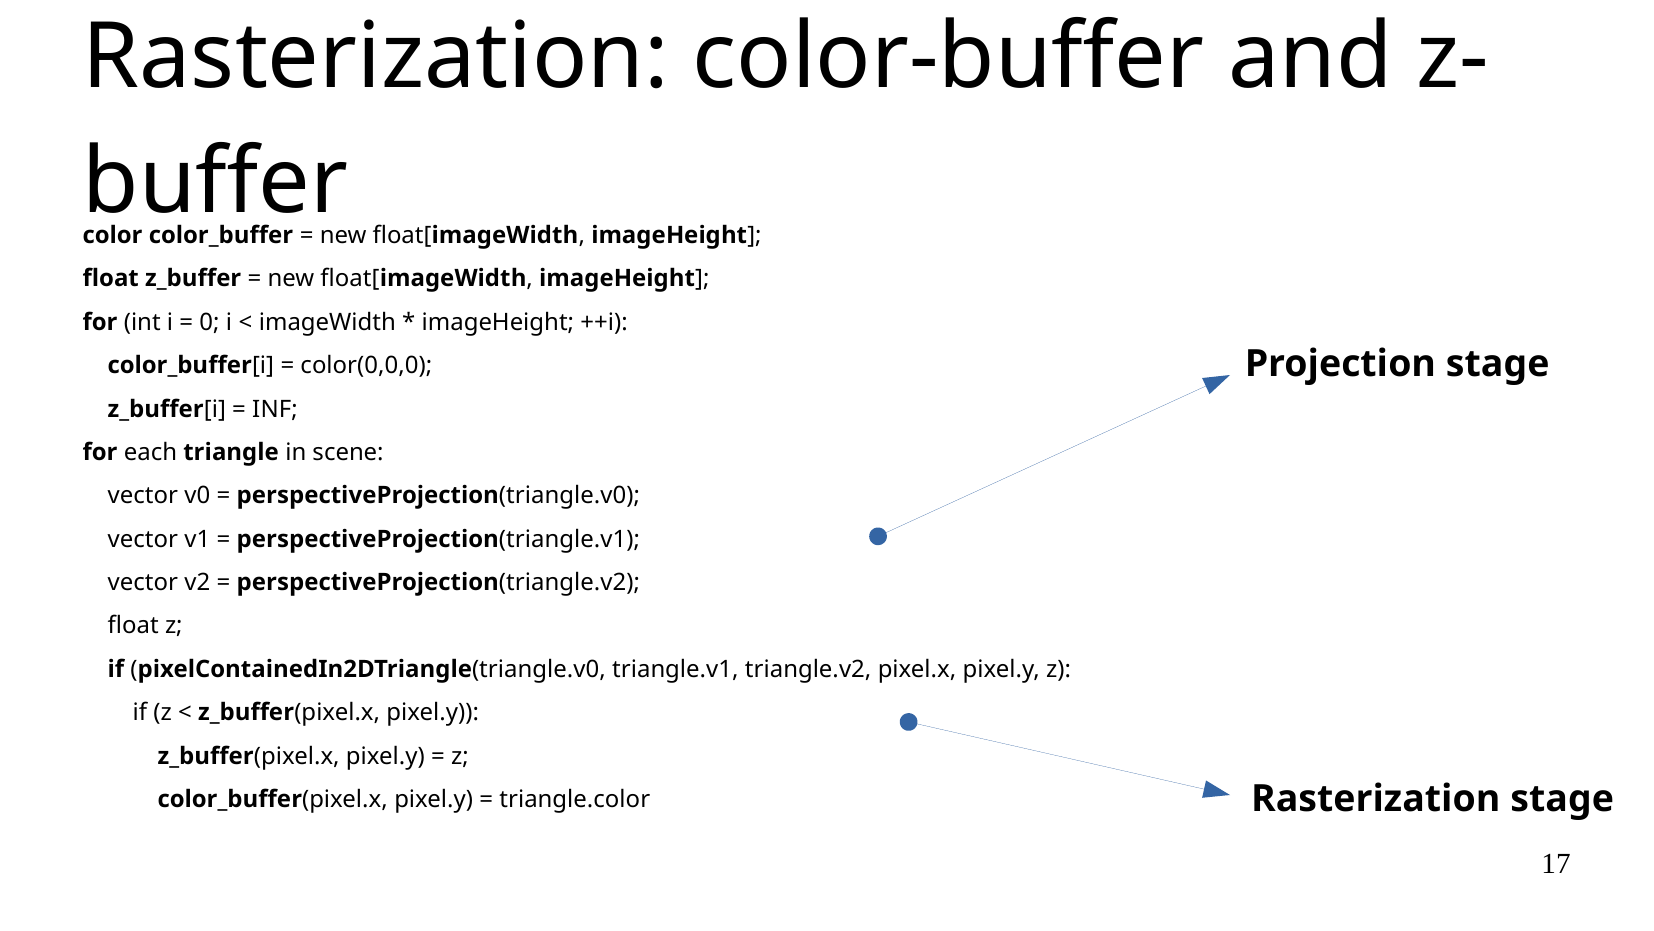

# Rasterization: color-buffer and z-buffer
color color_buffer = new float[imageWidth, imageHeight];
float z_buffer = new float[imageWidth, imageHeight];
for (int i = 0; i < imageWidth * imageHeight; ++i):
 color_buffer[i] = color(0,0,0);
 z_buffer[i] = INF;
for each triangle in scene:
 vector v0 = perspectiveProjection(triangle.v0);
 vector v1 = perspectiveProjection(triangle.v1);
 vector v2 = perspectiveProjection(triangle.v2);
 float z;
 if (pixelContainedIn2DTriangle(triangle.v0, triangle.v1, triangle.v2, pixel.x, pixel.y, z):
 if (z < z_buffer(pixel.x, pixel.y)):
 z_buffer(pixel.x, pixel.y) = z;
 color_buffer(pixel.x, pixel.y) = triangle.color
Projection stage
Rasterization stage
17